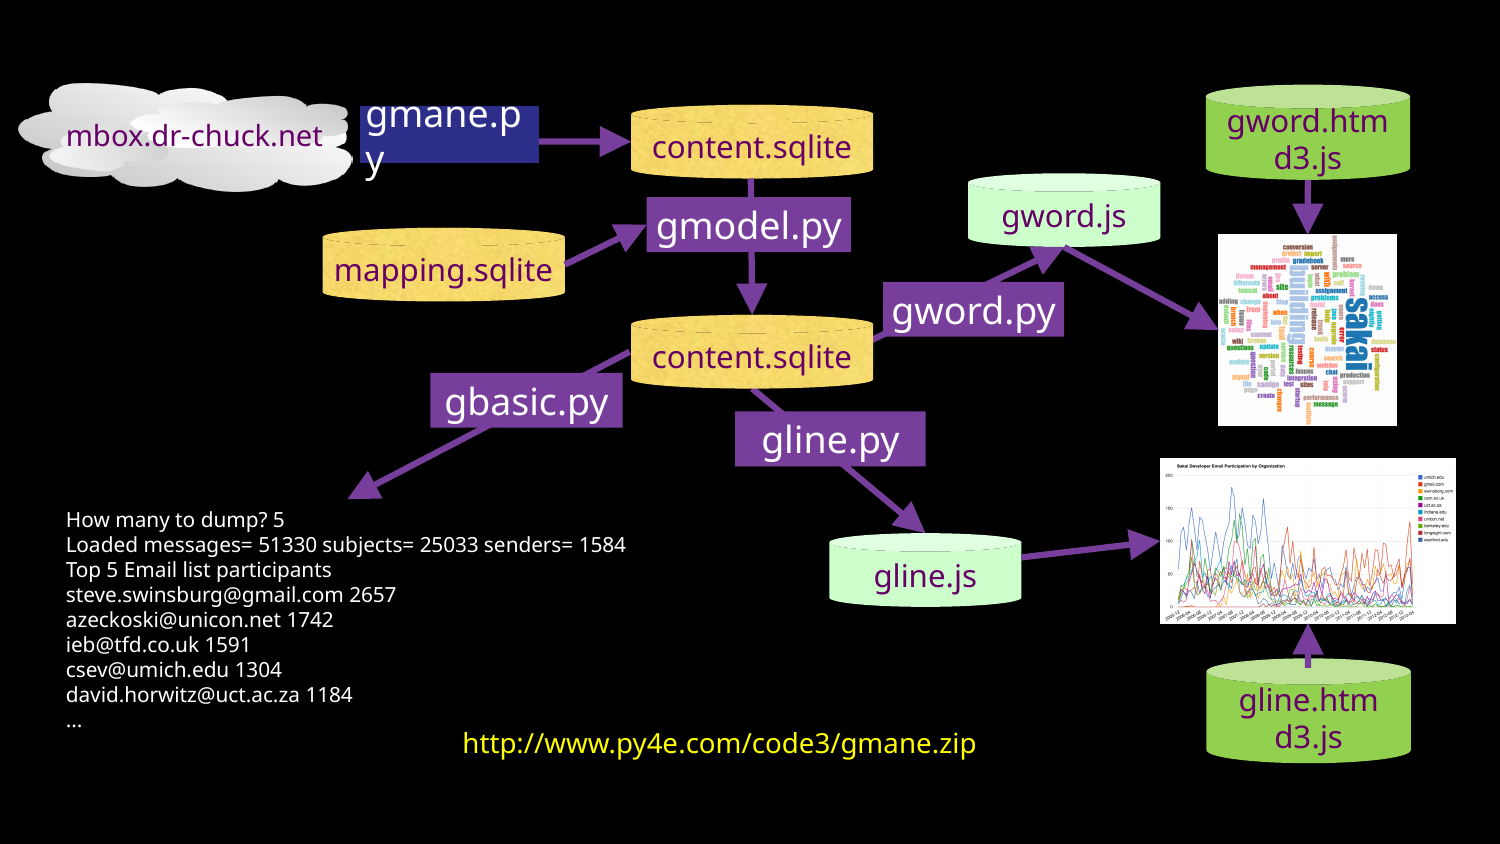

gword.htm
d3.js
content.sqlite
mbox.dr-chuck.net
gmane.py
gword.js
gmodel.py
mapping.sqlite
gword.py
content.sqlite
gbasic.py
gline.py
How many to dump? 5
Loaded messages= 51330 subjects= 25033 senders= 1584
Top 5 Email list participants
steve.swinsburg@gmail.com 2657
azeckoski@unicon.net 1742
ieb@tfd.co.uk 1591
csev@umich.edu 1304
david.horwitz@uct.ac.za 1184
...
gline.js
gline.htm
d3.js
http://www.py4e.com/code3/gmane.zip